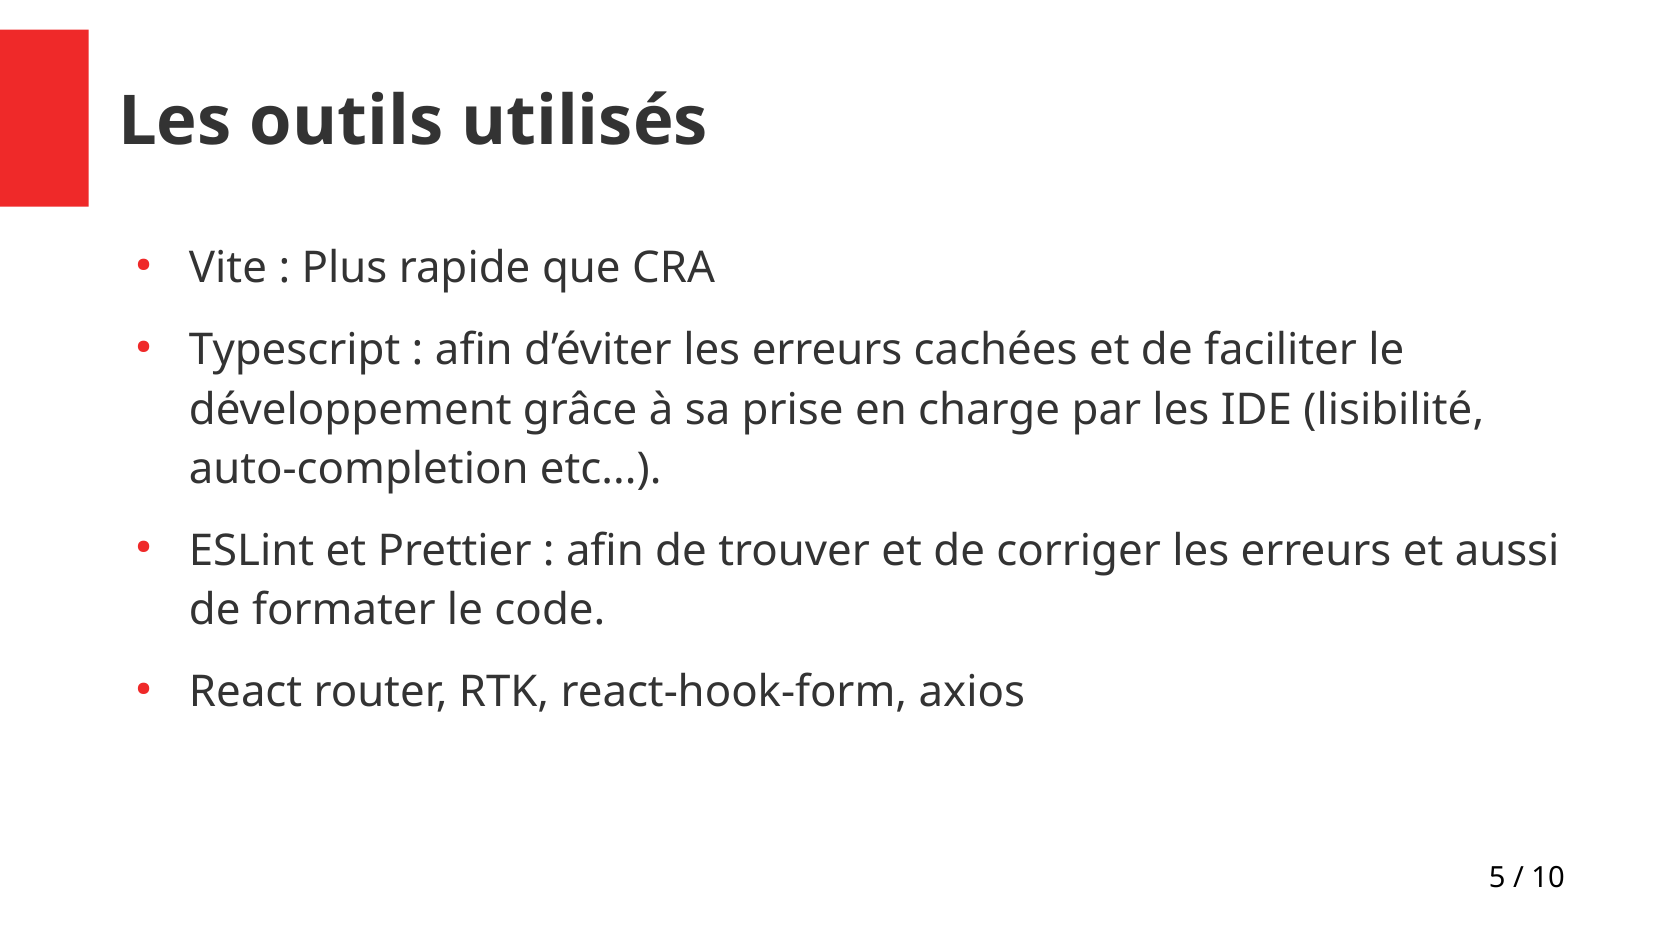

# Les outils utilisés
Vite : Plus rapide que CRA
Typescript : afin d’éviter les erreurs cachées et de faciliter le développement grâce à sa prise en charge par les IDE (lisibilité, auto-completion etc...).
ESLint et Prettier : afin de trouver et de corriger les erreurs et aussi de formater le code.
React router, RTK, react-hook-form, axios
5